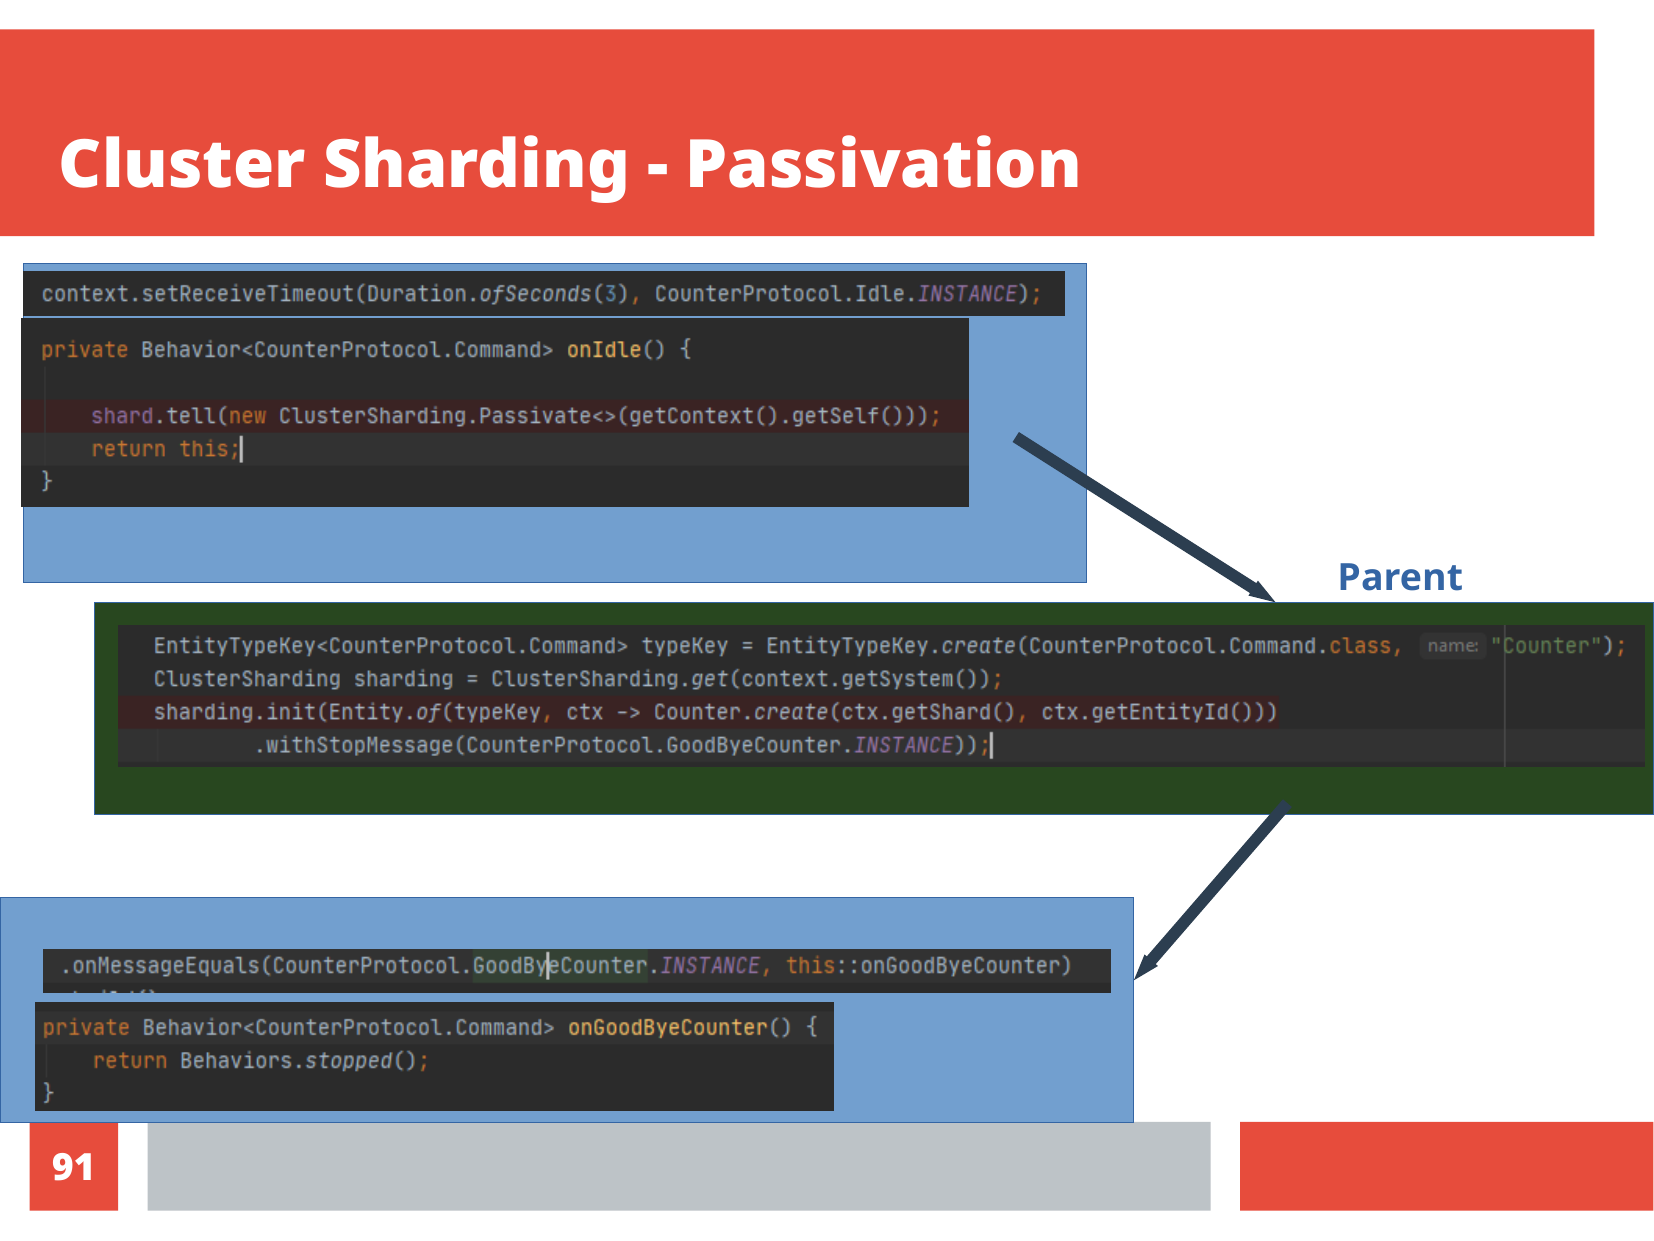

# Cluster Sharding - Passivation
Parent
91